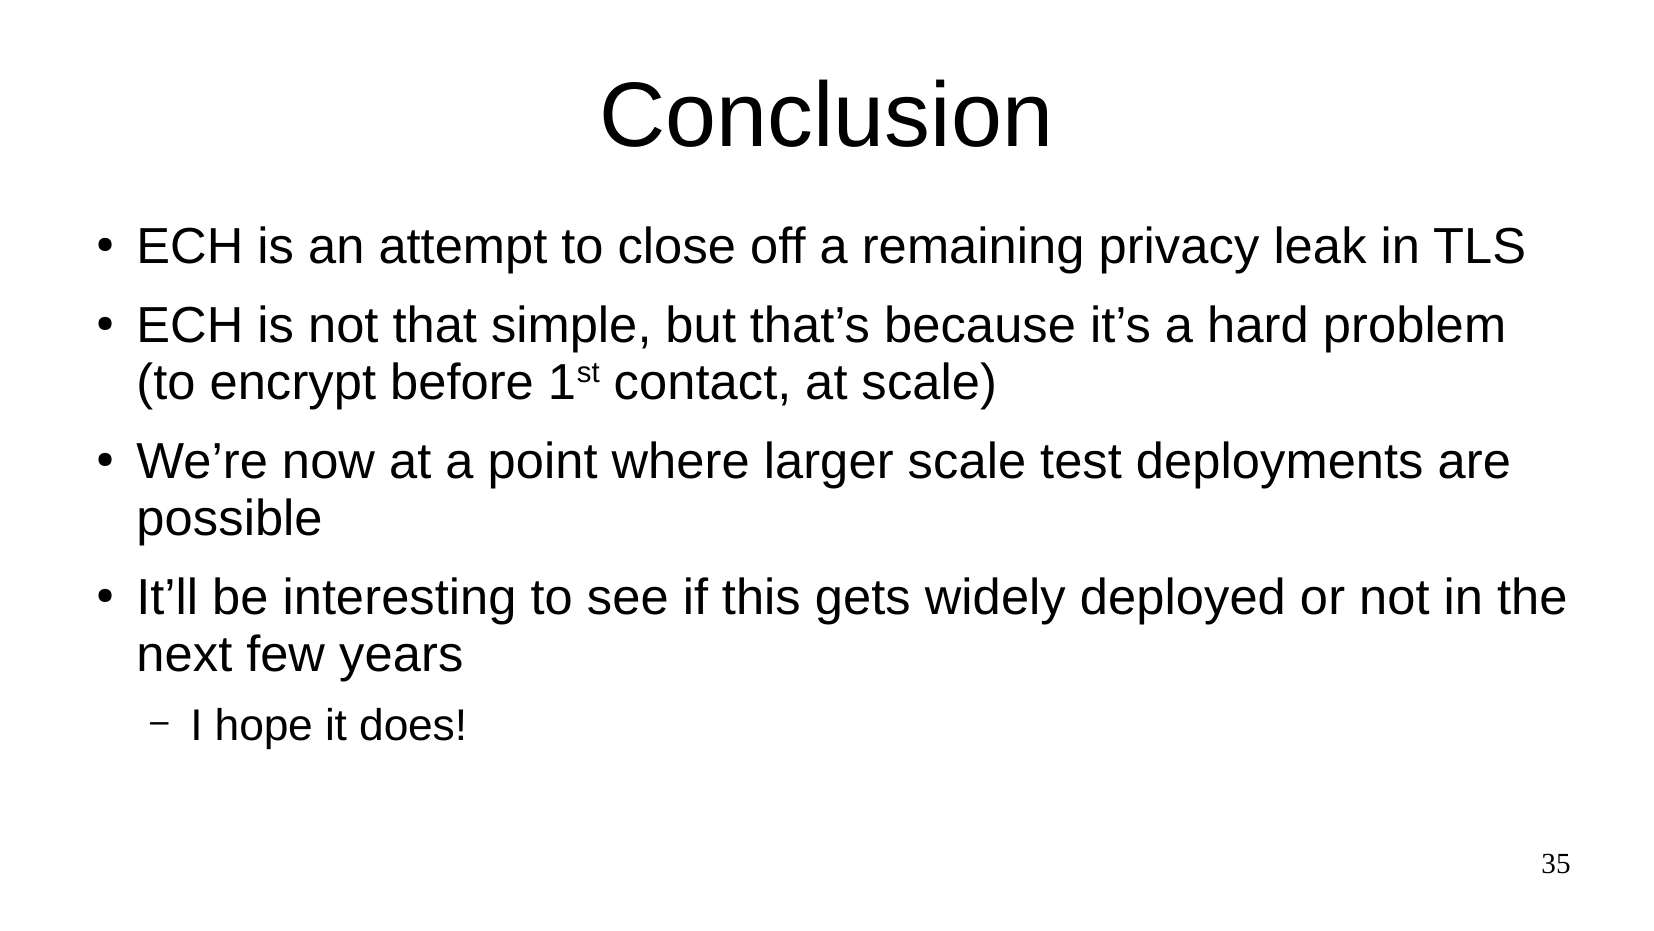

# Conclusion
ECH is an attempt to close off a remaining privacy leak in TLS
ECH is not that simple, but that’s because it’s a hard problem (to encrypt before 1st contact, at scale)
We’re now at a point where larger scale test deployments are possible
It’ll be interesting to see if this gets widely deployed or not in the next few years
I hope it does!
35